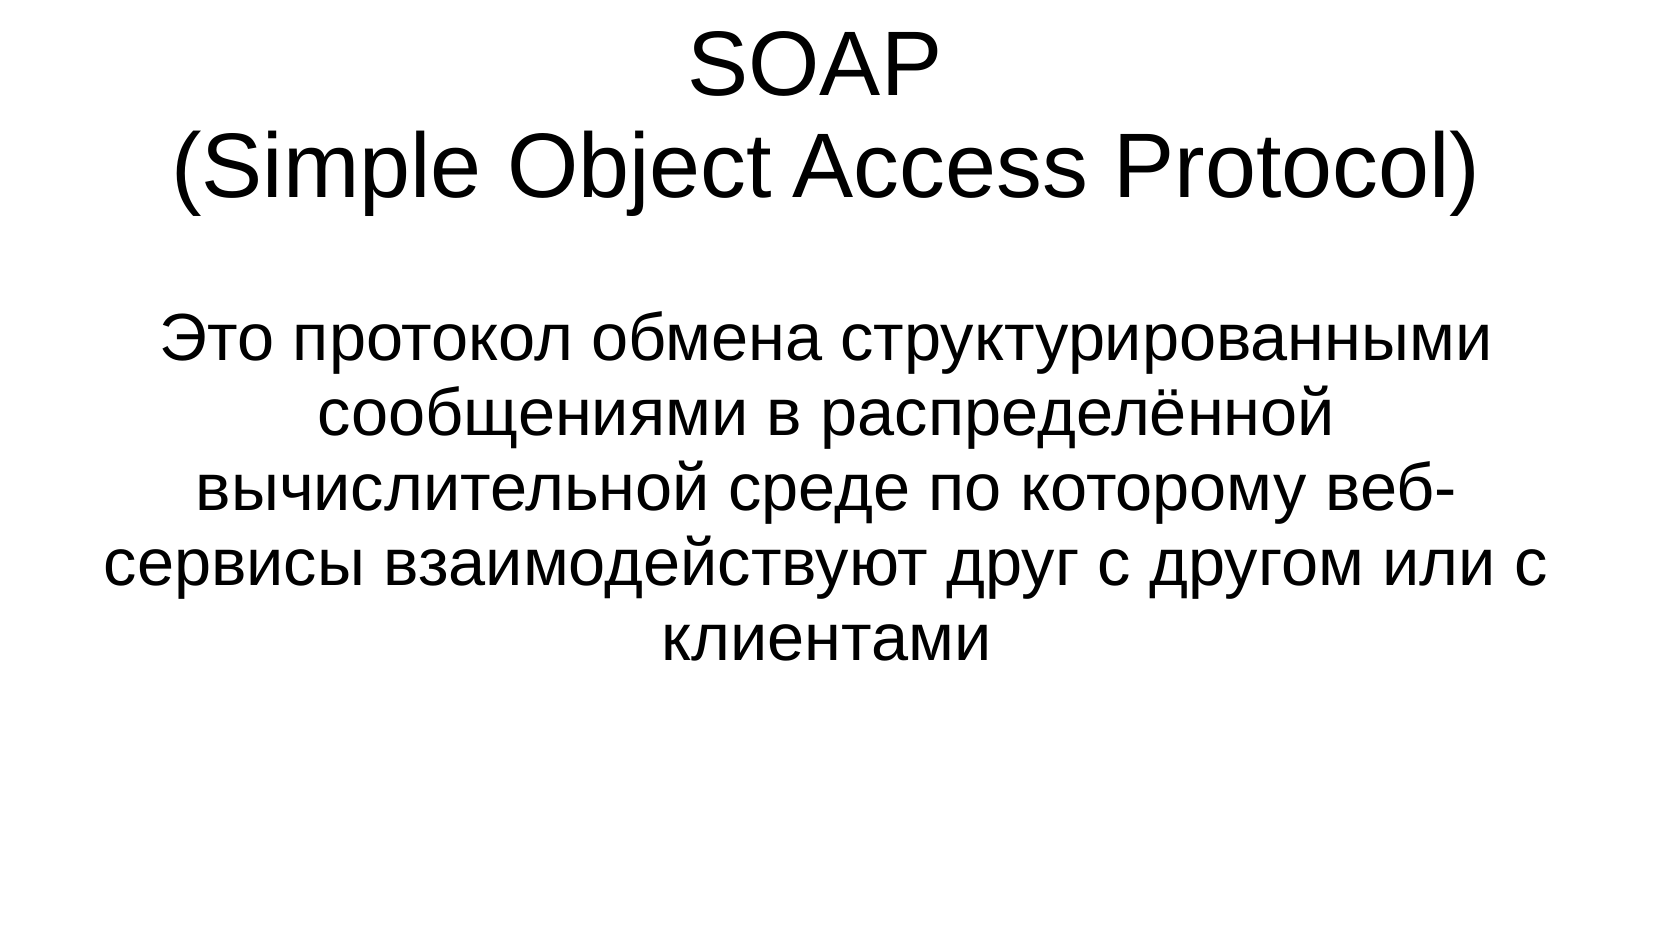

# SOAP (Simple Object Access Protocol)
Это протокол обмена структурированными сообщениями в распределённой вычислительной среде по которому веб-сервисы взаимодействуют друг с другом или с клиентами